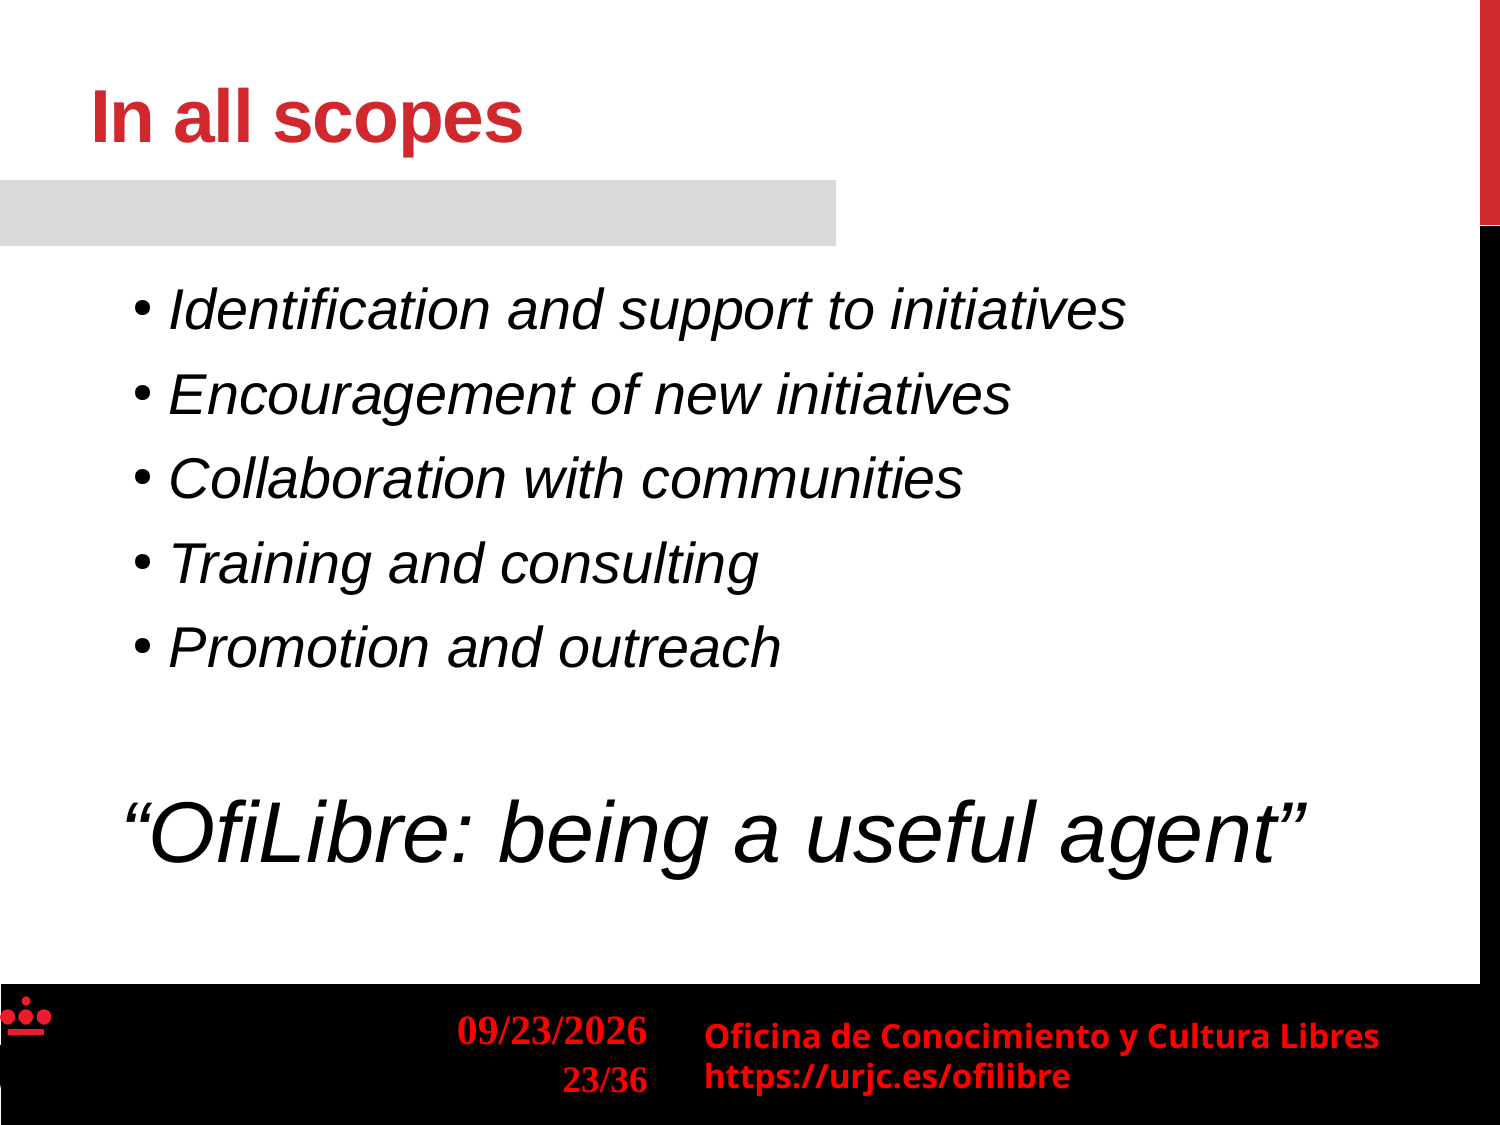

In all scopes
# Identification and support to initiatives
Encouragement of new initiatives
Collaboration with communities
Training and consulting
Promotion and outreach
“OfiLibre: being a useful agent”